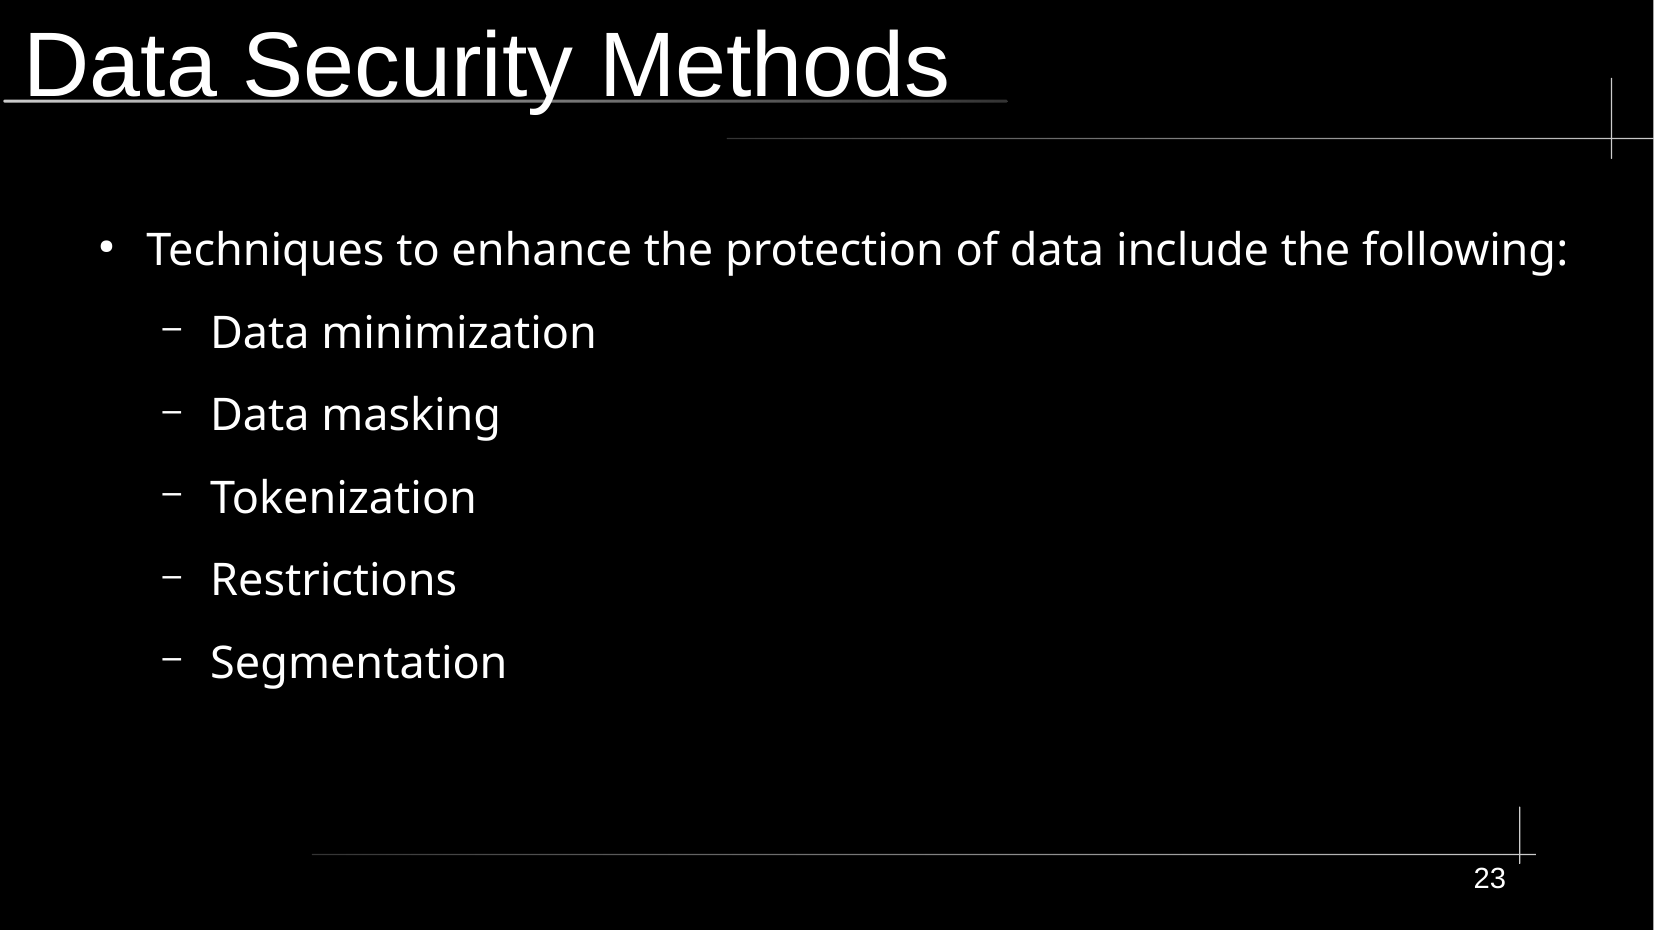

# Data Security Methods
Techniques to enhance the protection of data include the following:
Data minimization
Data masking
Tokenization
Restrictions
Segmentation
23